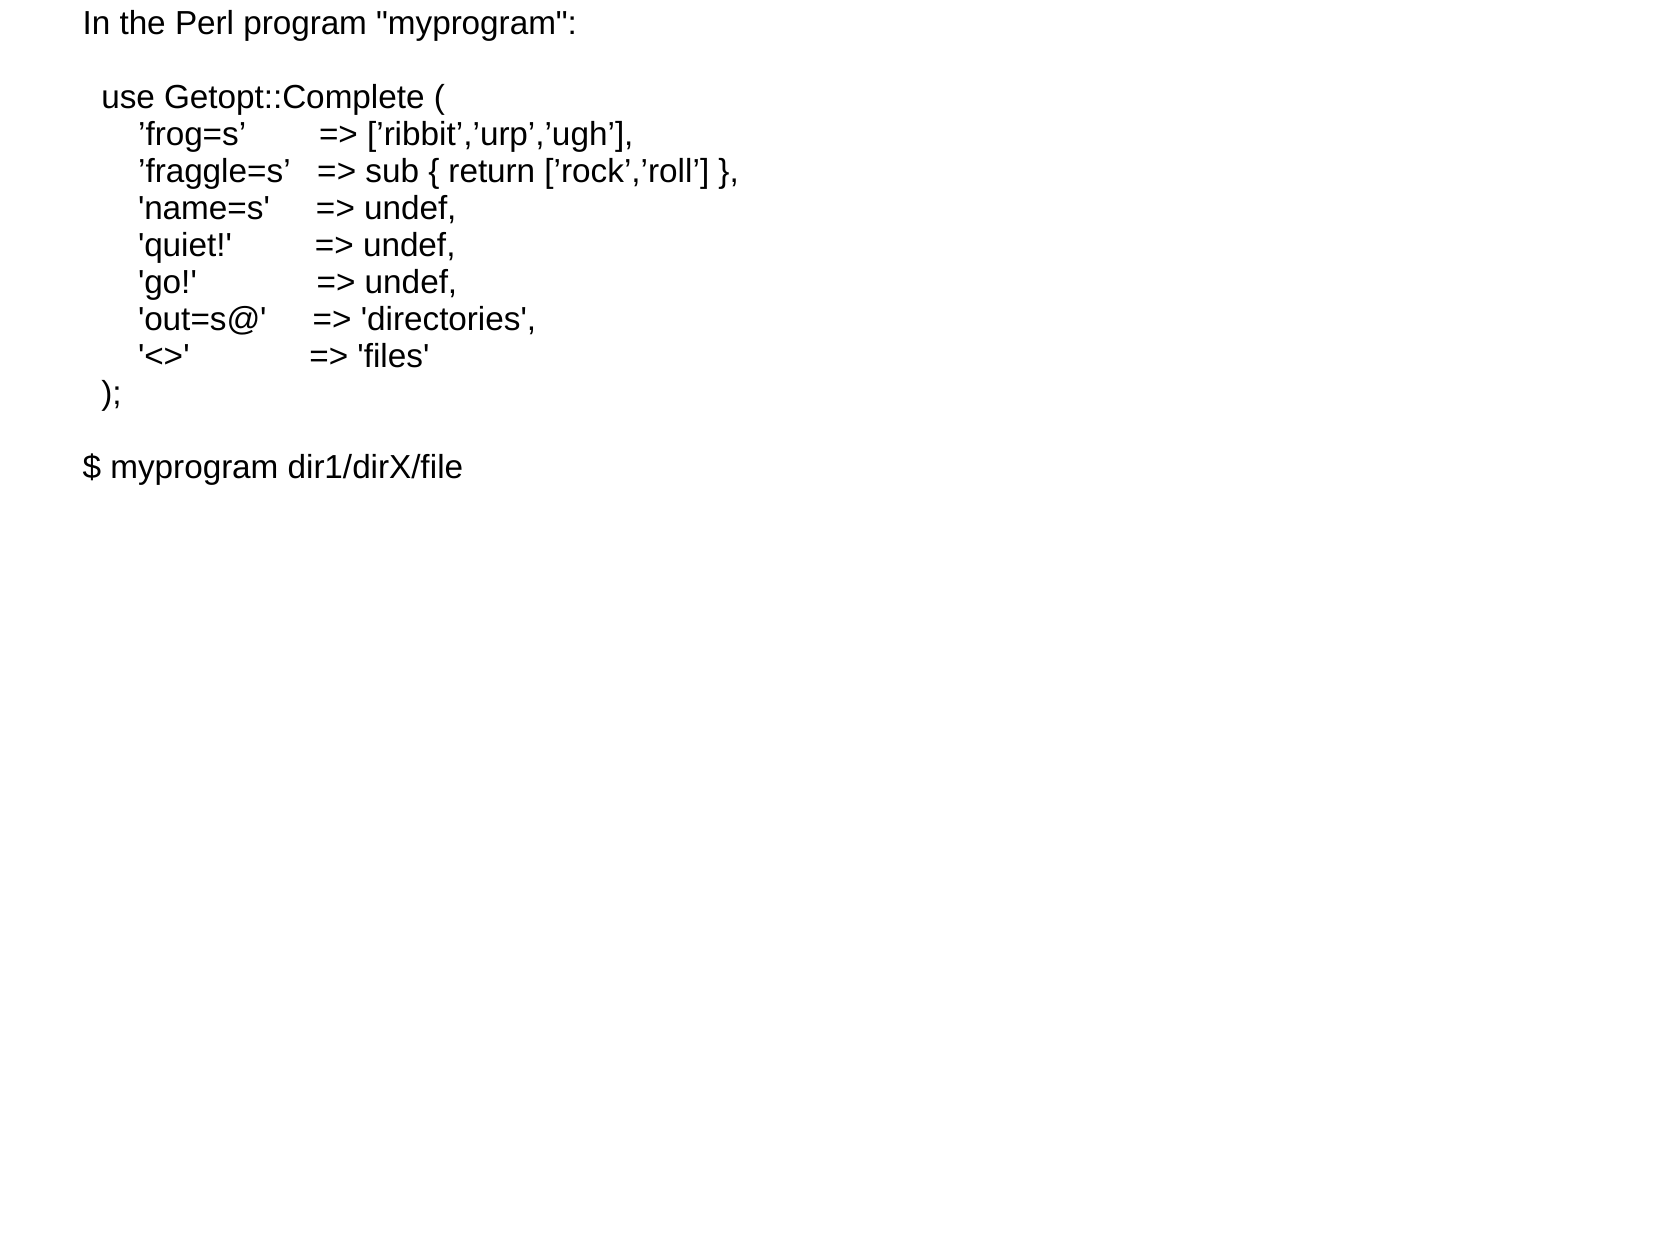

# In the Perl program "myprogram":
 use Getopt::Complete (
 ’frog=s’ => [’ribbit’,’urp’,’ugh’],
 ’fraggle=s’ => sub { return [’rock’,’roll’] },
 'name=s' => undef,
 'quiet!' => undef,
 'go!' => undef,
 'out=s@' => 'directories',
 '<>' => 'files'
 );
$ myprogram dir1/dirX/file